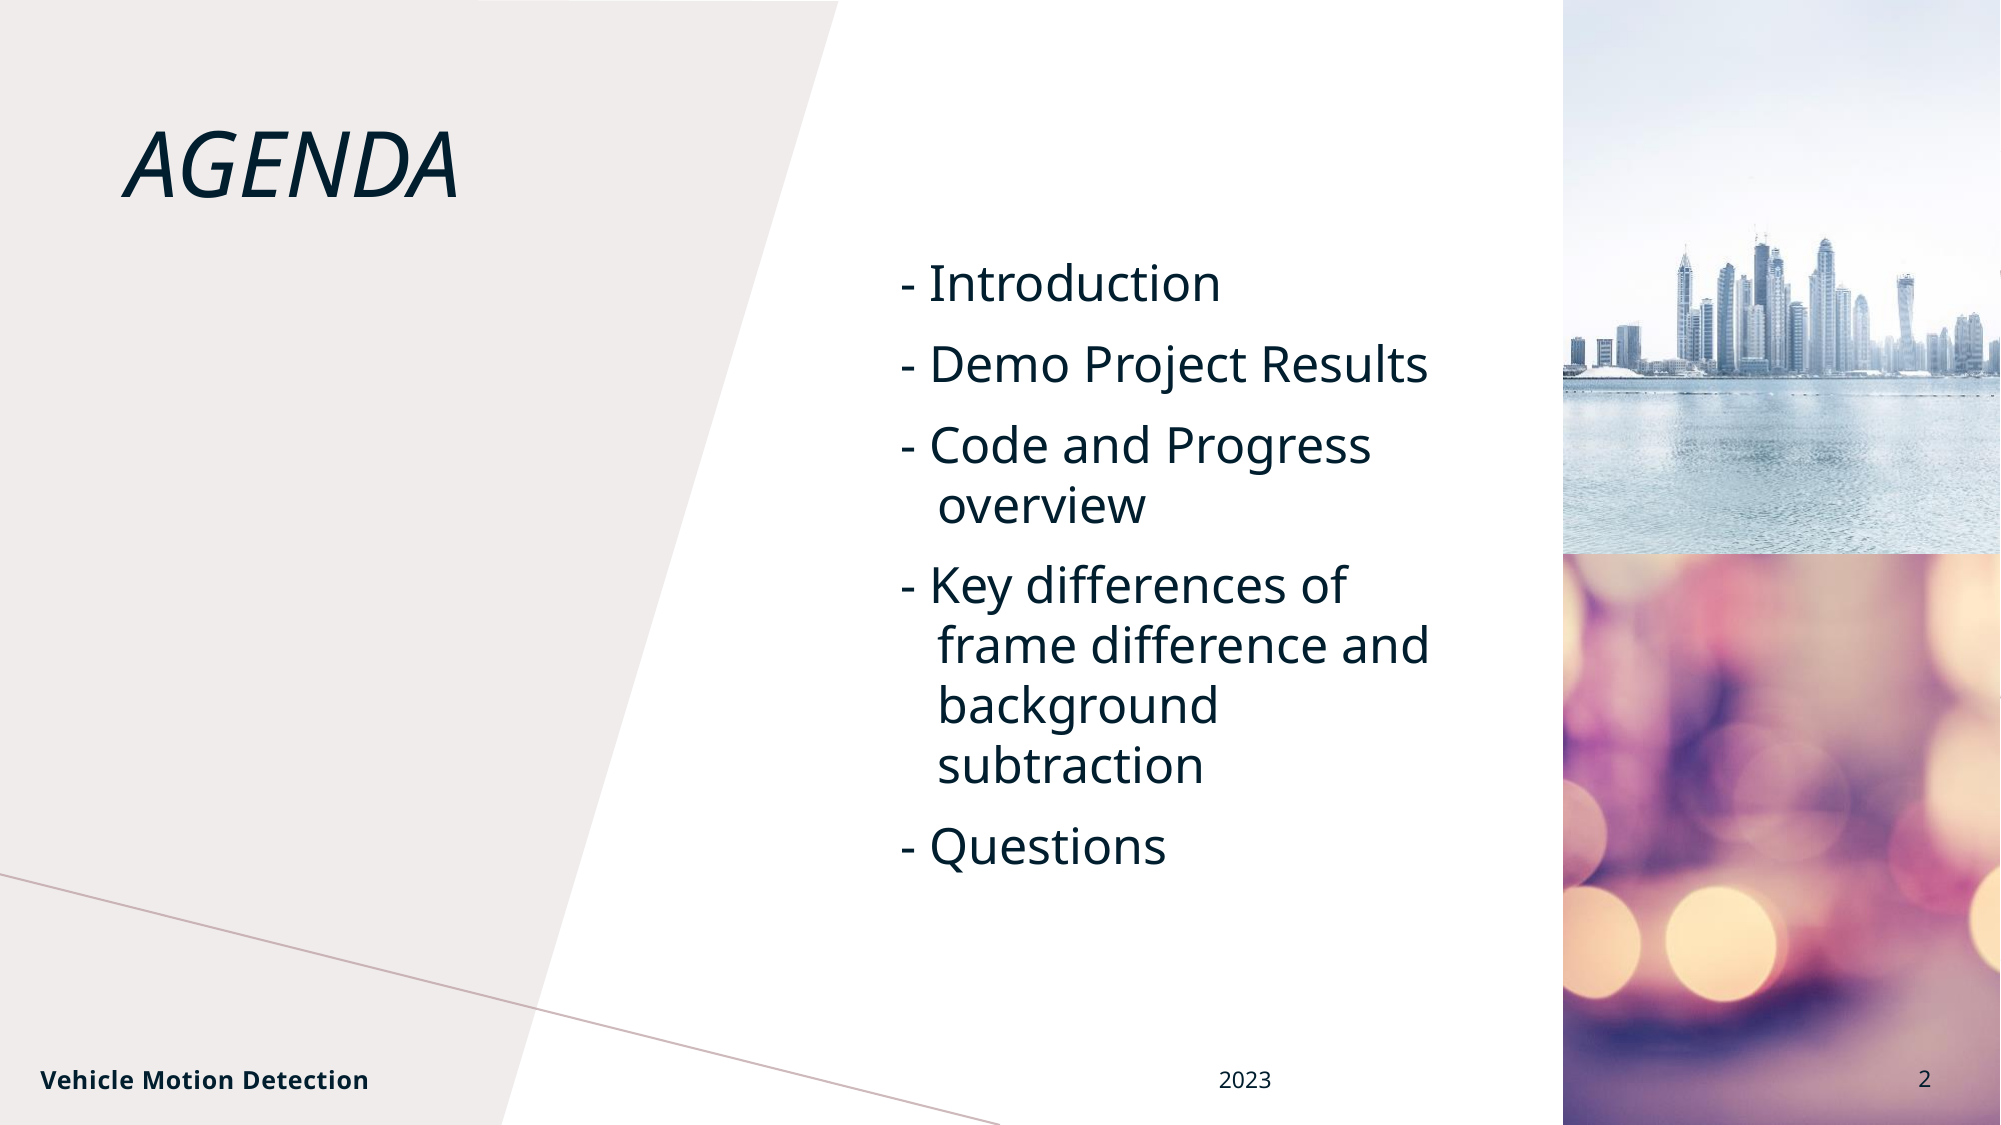

- Introduction
- Demo Project Results
- Code and Progress overview
- Key differences of frame difference and background subtraction
- Questions
# Agenda
Vehicle Motion Detection
2023